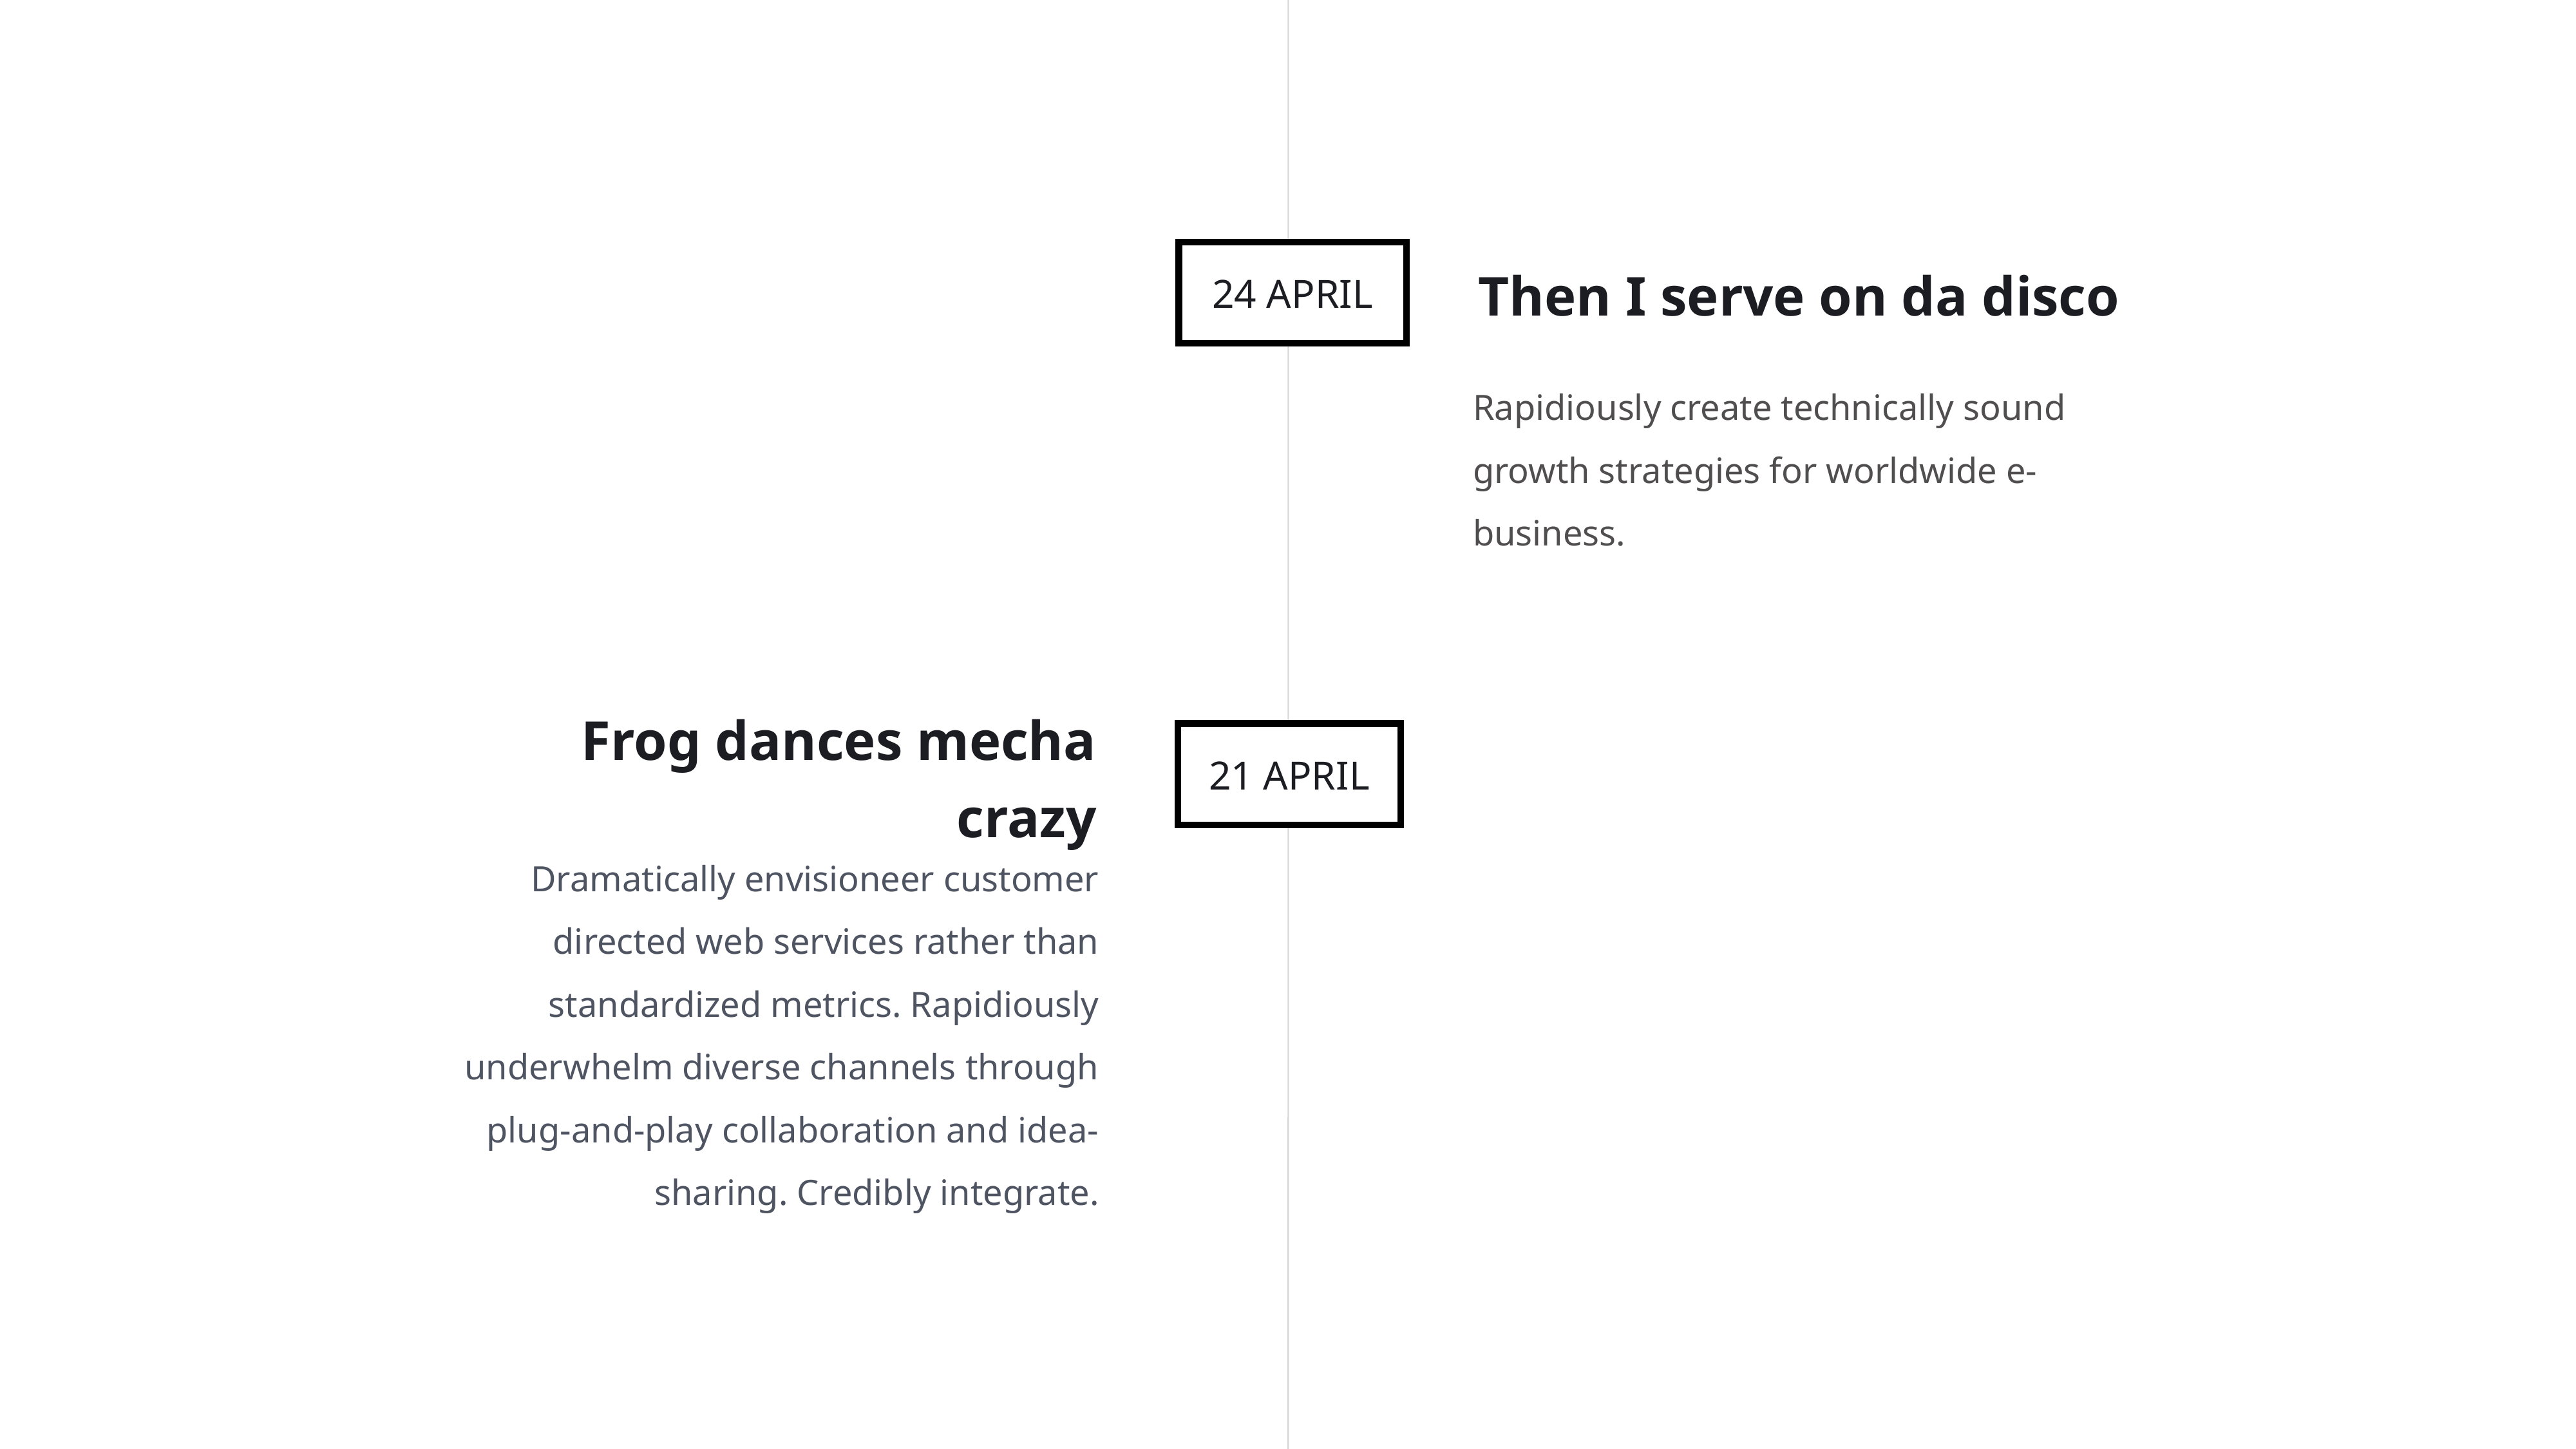

24 APRIL
Then I serve on da disco
# Rapidiously create technically sound growth strategies for worldwide e-business.
21 APRIL
Frog dances mecha crazy
Dramatically envisioneer customer directed web services rather than standardized metrics. Rapidiously underwhelm diverse channels through plug-and-play collaboration and idea-sharing. Credibly integrate.